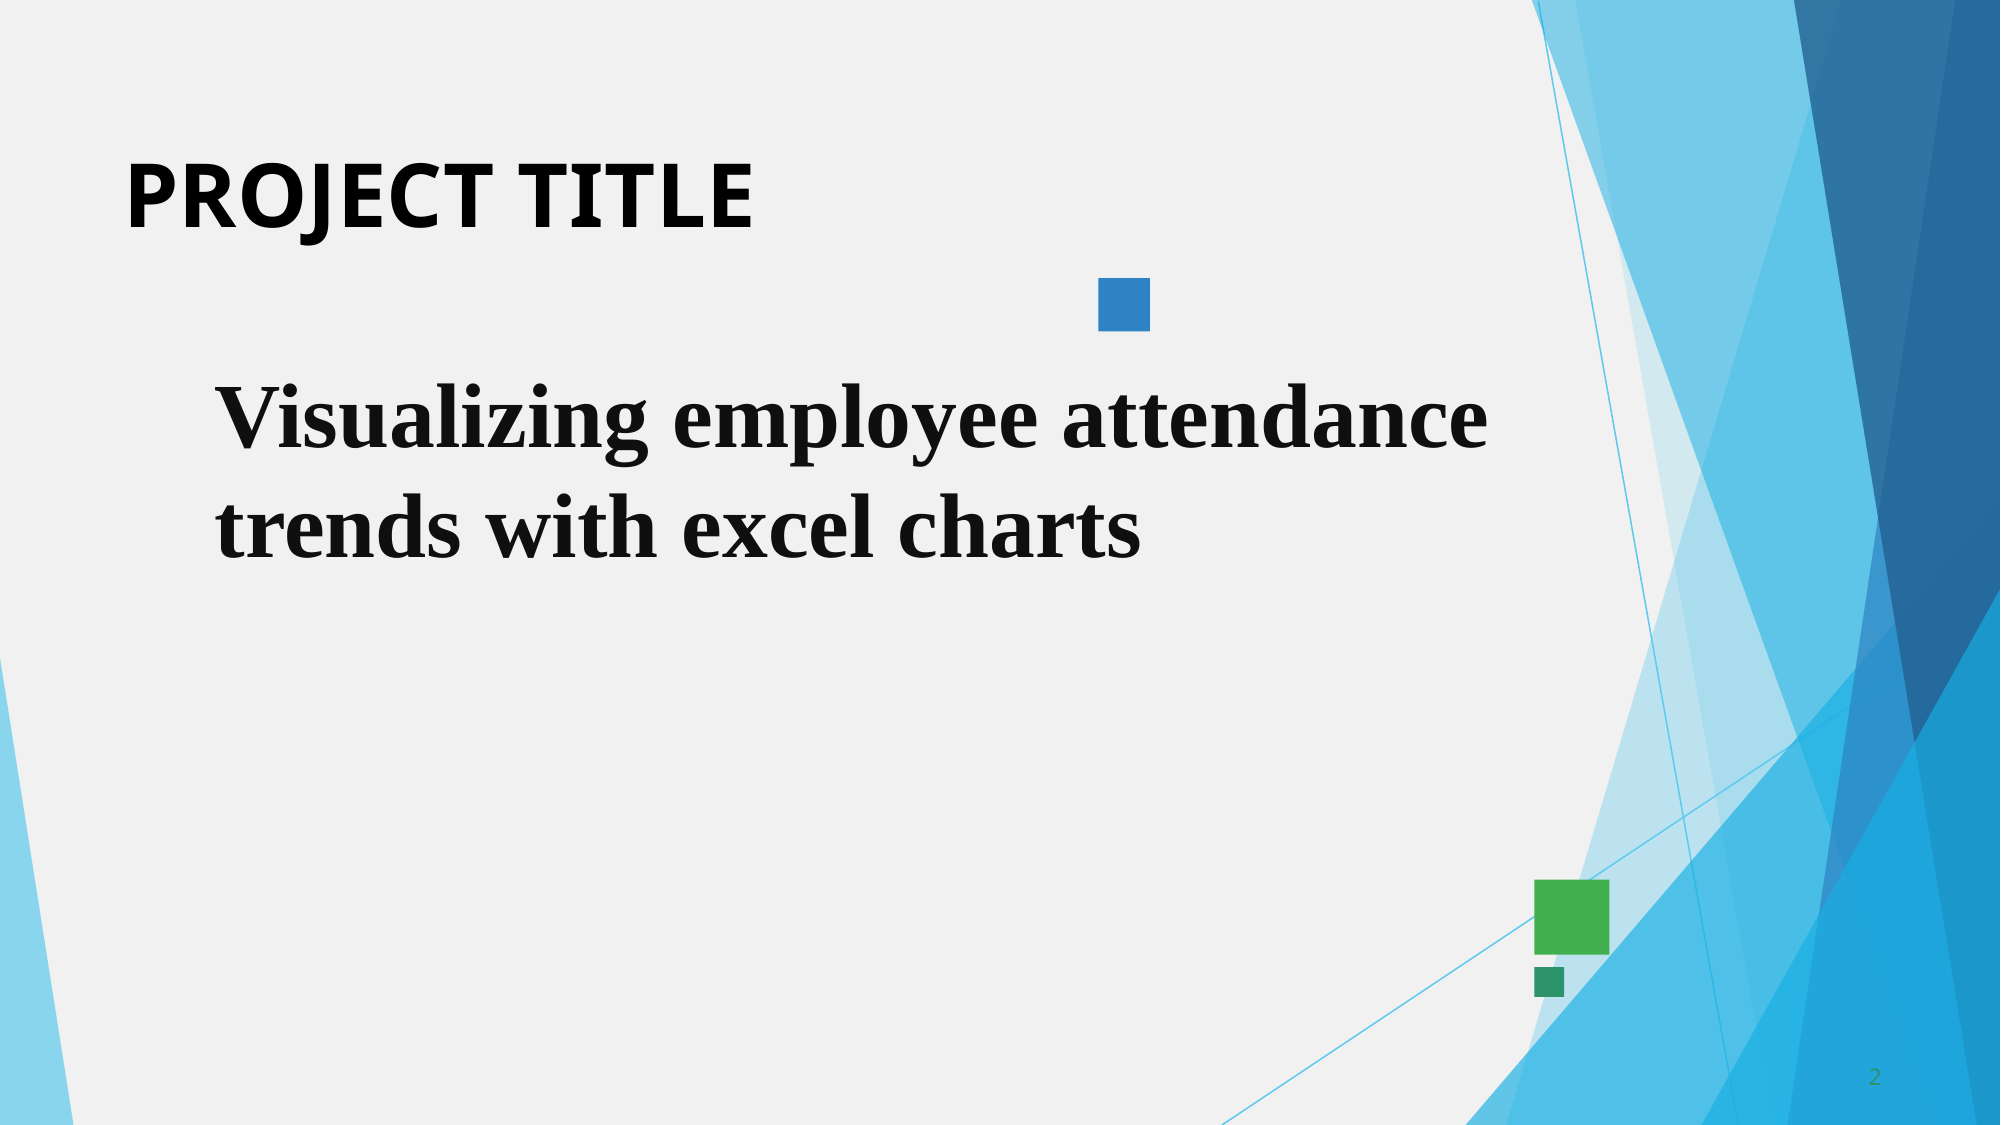

# PROJECT TITLE
Visualizing employee attendance trends with excel charts